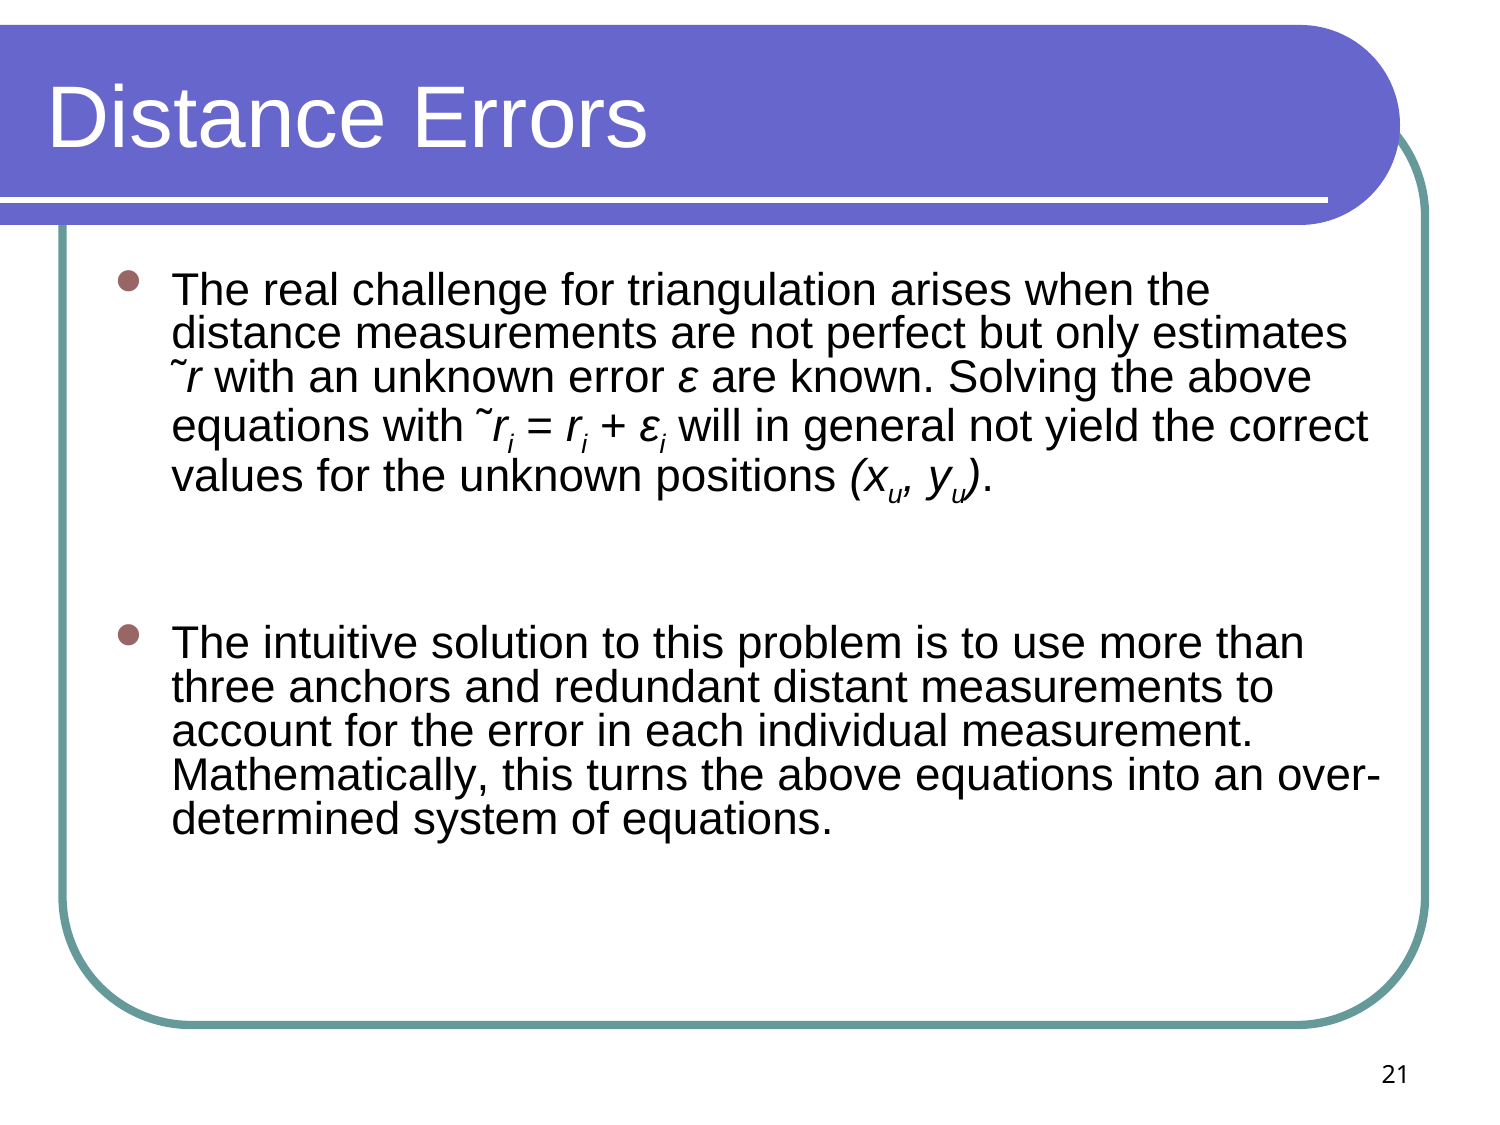

# Distance Errors
The real challenge for triangulation arises when the distance measurements are not perfect but only estimates ˜r with an unknown error ε are known. Solving the above equations with ˜ri = ri + εi will in general not yield the correct values for the unknown positions (xu, yu).
The intuitive solution to this problem is to use more than three anchors and redundant distant measurements to account for the error in each individual measurement. Mathematically, this turns the above equations into an over-determined system of equations.